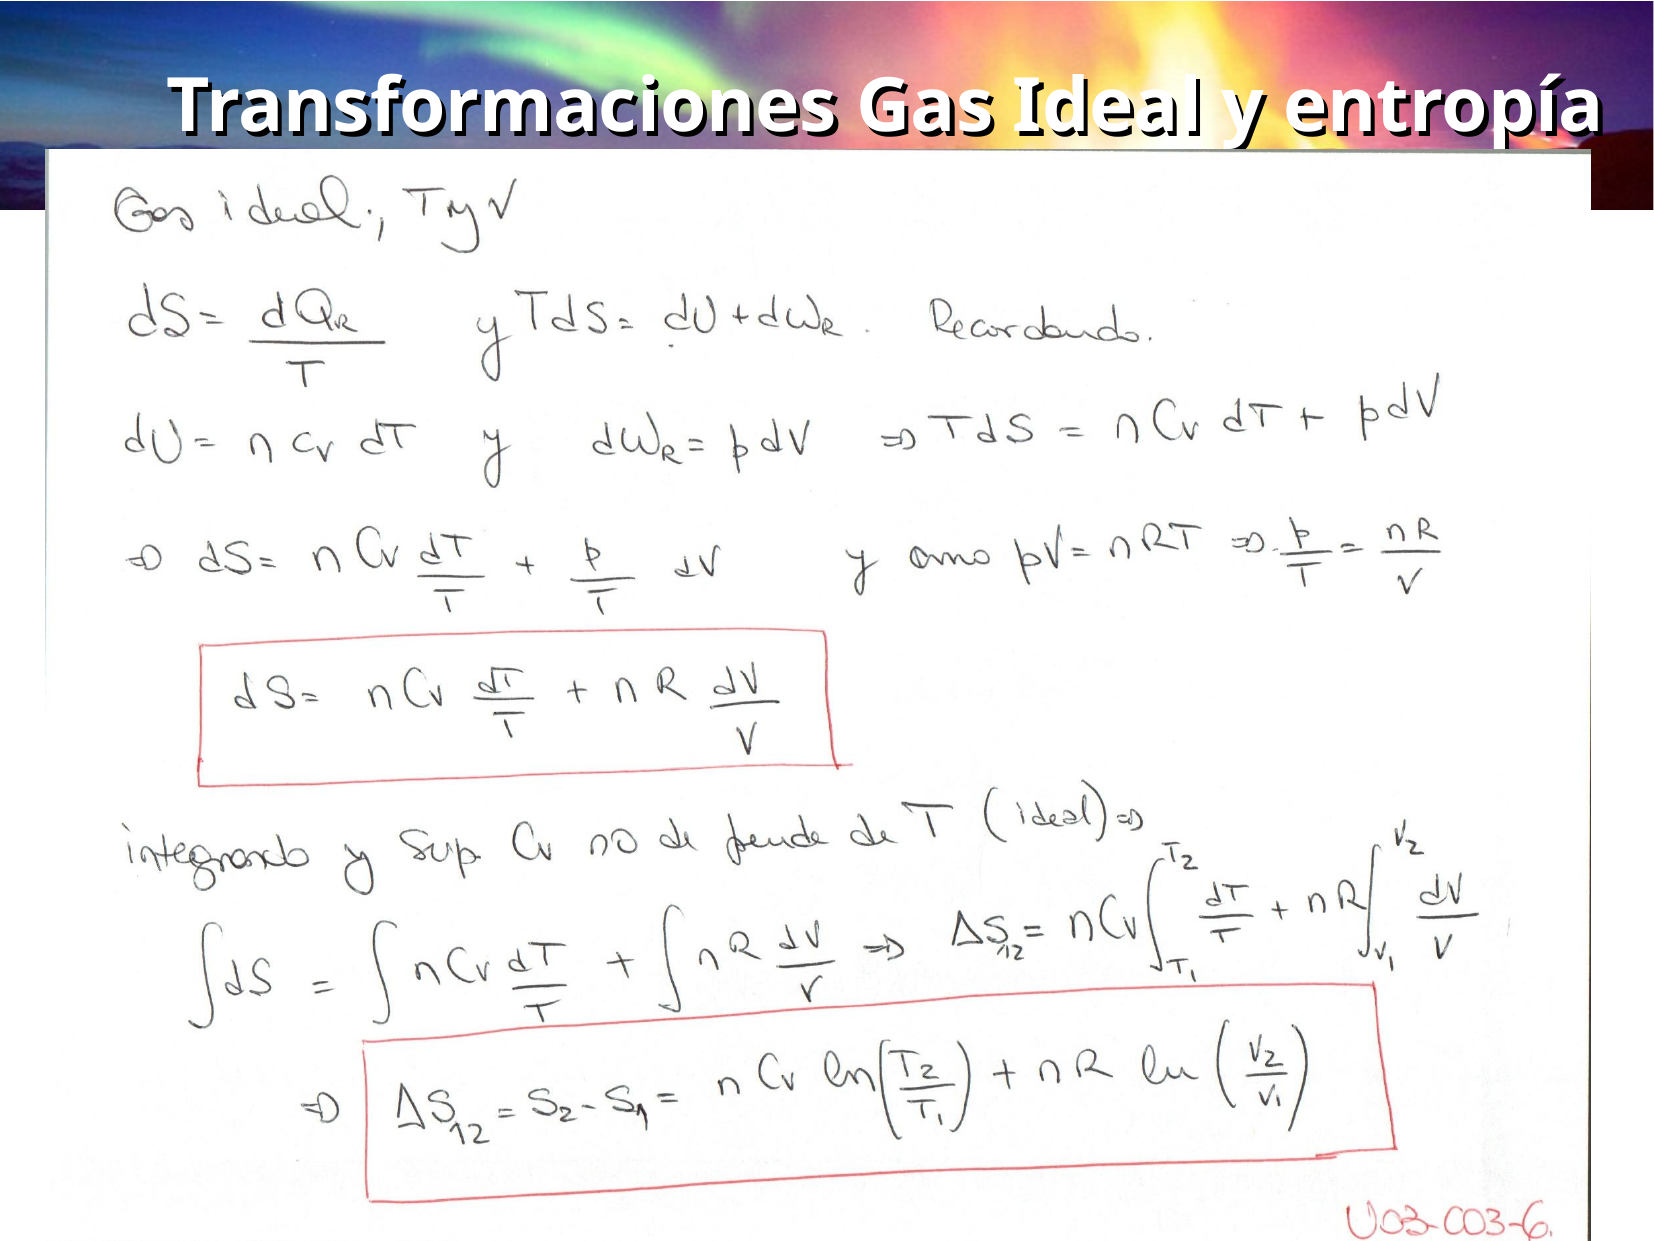

# Transformaciones Gas Ideal y entropía
May 12, 2020
H. Asorey - F3B 2020
11